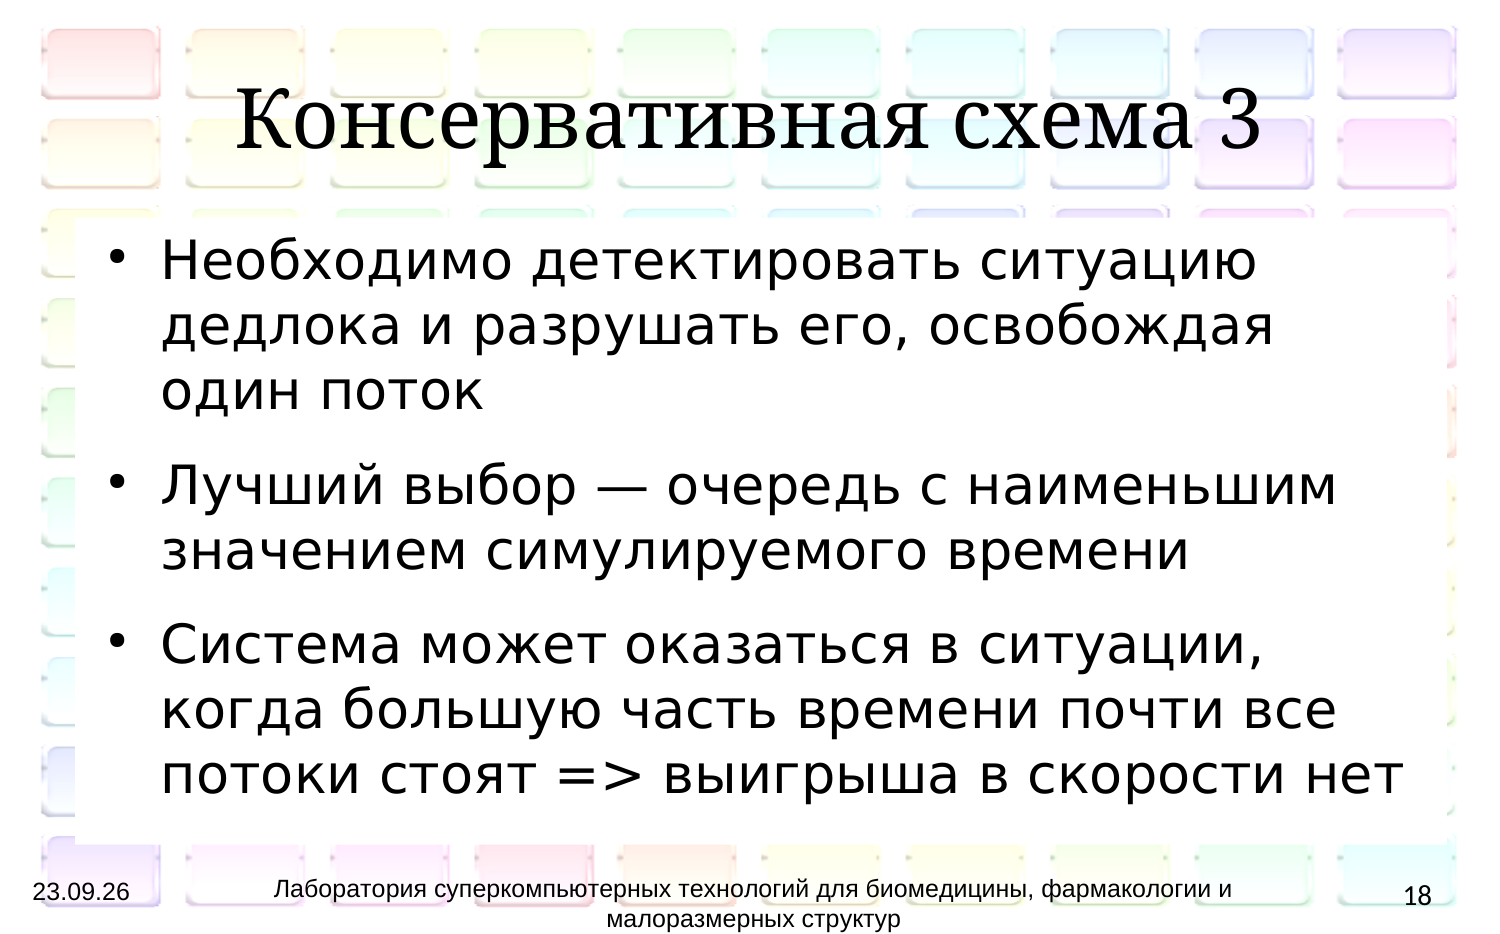

# Консервативная схема 3
Необходимо детектировать ситуацию дедлока и разрушать его, освобождая один поток
Лучший выбор — очередь с наименьшим значением симулируемого времени
Система может оказаться в ситуации, когда большую часть времени почти все потоки стоят => выигрыша в скорости нет
Лаборатория суперкомпьютерных технологий для биомедицины, фармакологии и малоразмерных структур